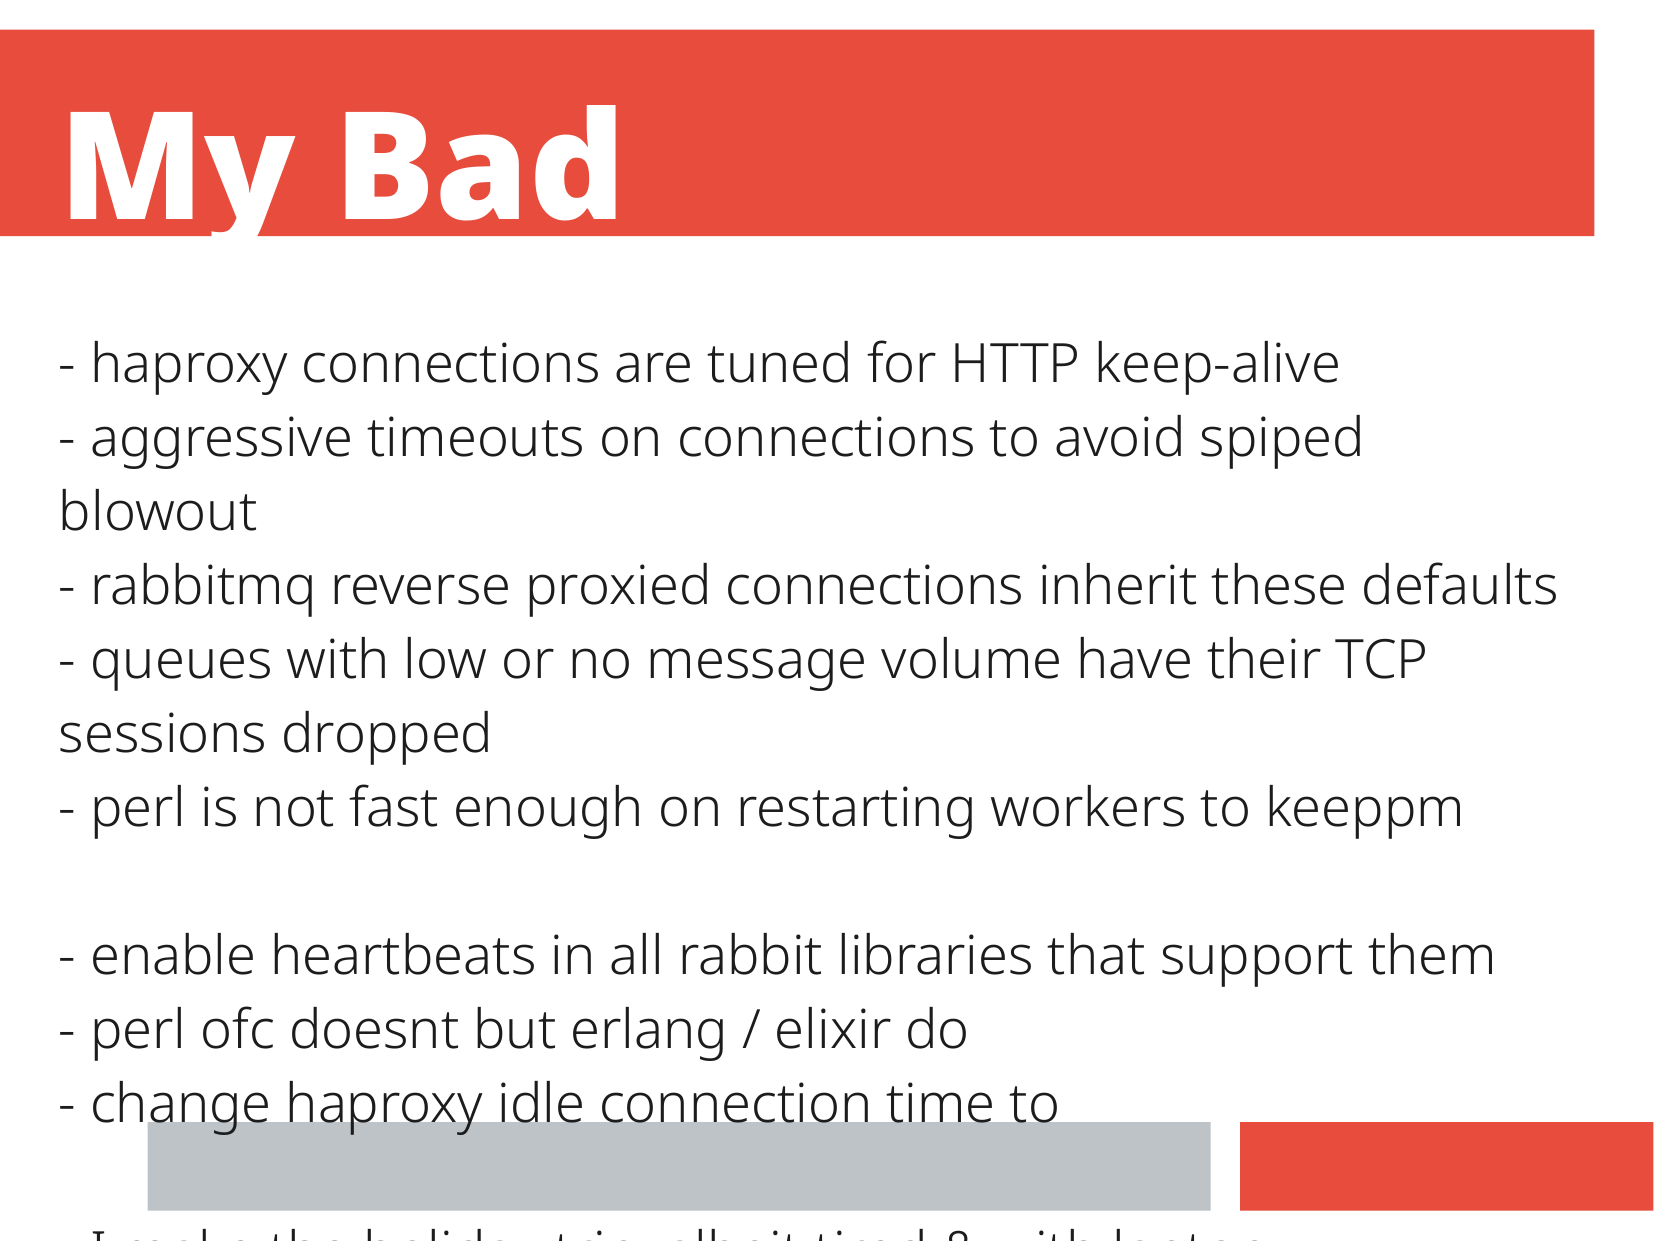

# My Bad
- haproxy connections are tuned for HTTP keep-alive
- aggressive timeouts on connections to avoid spiped blowout
- rabbitmq reverse proxied connections inherit these defaults
- queues with low or no message volume have their TCP sessions dropped
- perl is not fast enough on restarting workers to keeppm
- enable heartbeats in all rabbit libraries that support them
- perl ofc doesnt but erlang / elixir do
- change haproxy idle connection time to
- I make the holiday trip, albeit tired & with laptop